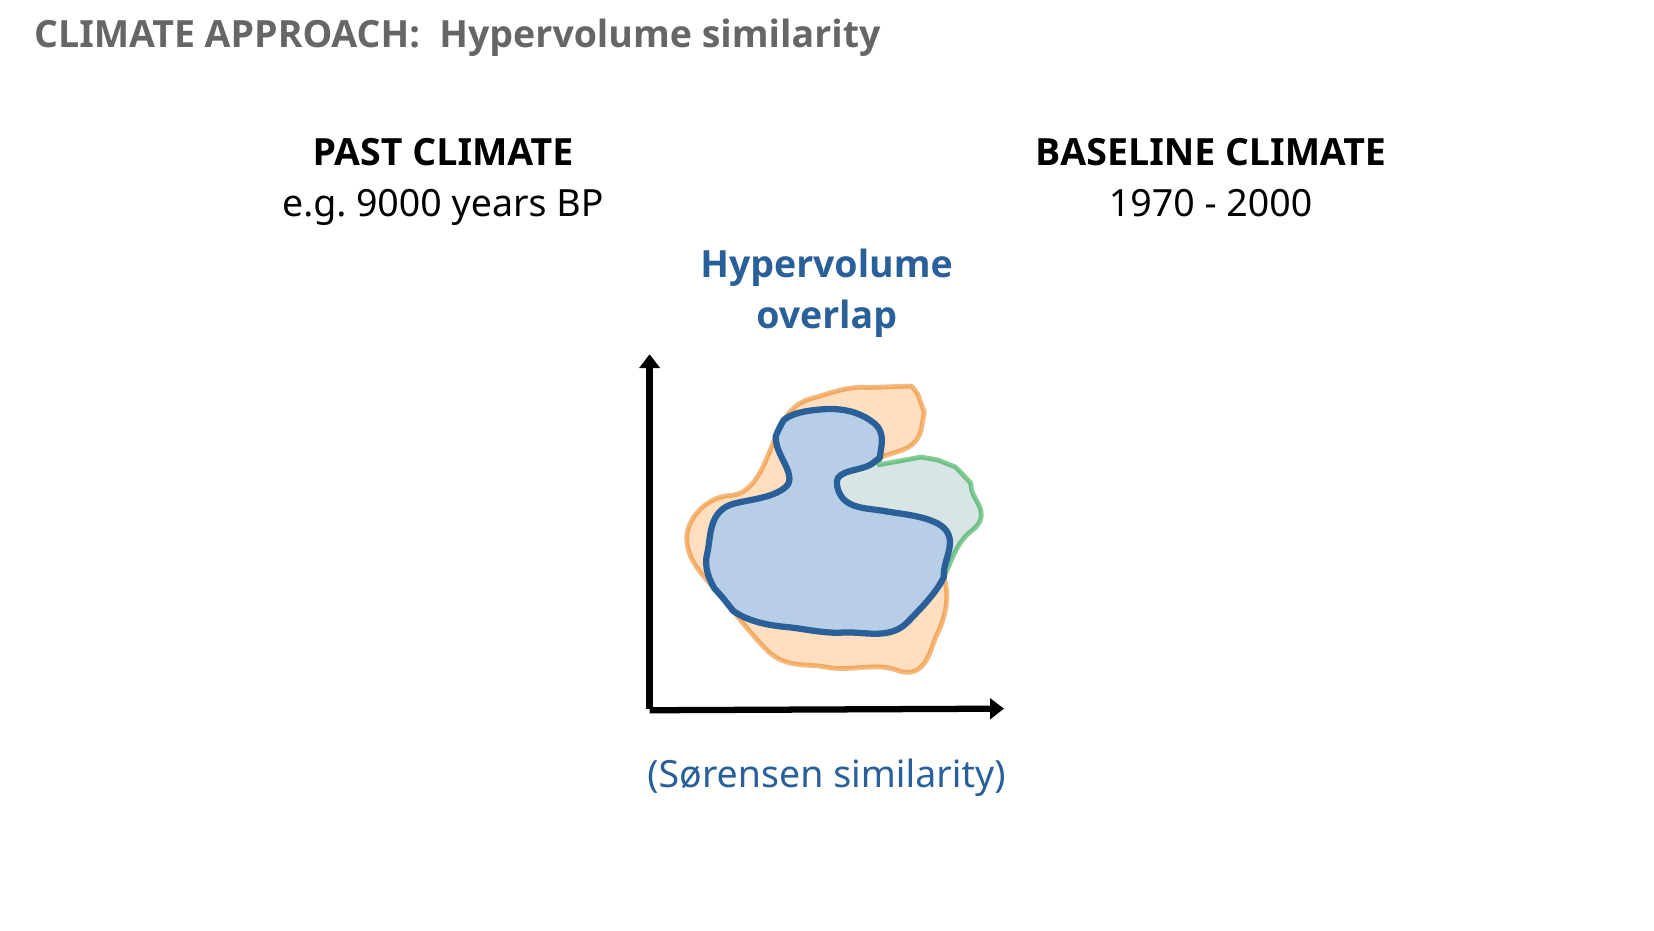

CLIMATE APPROACH: Hypervolume similarity
PAST CLIMATE
e.g. 9000 years BP
BASELINE CLIMATE
1970 - 2000
Hypervolume overlap
(Sørensen similarity)